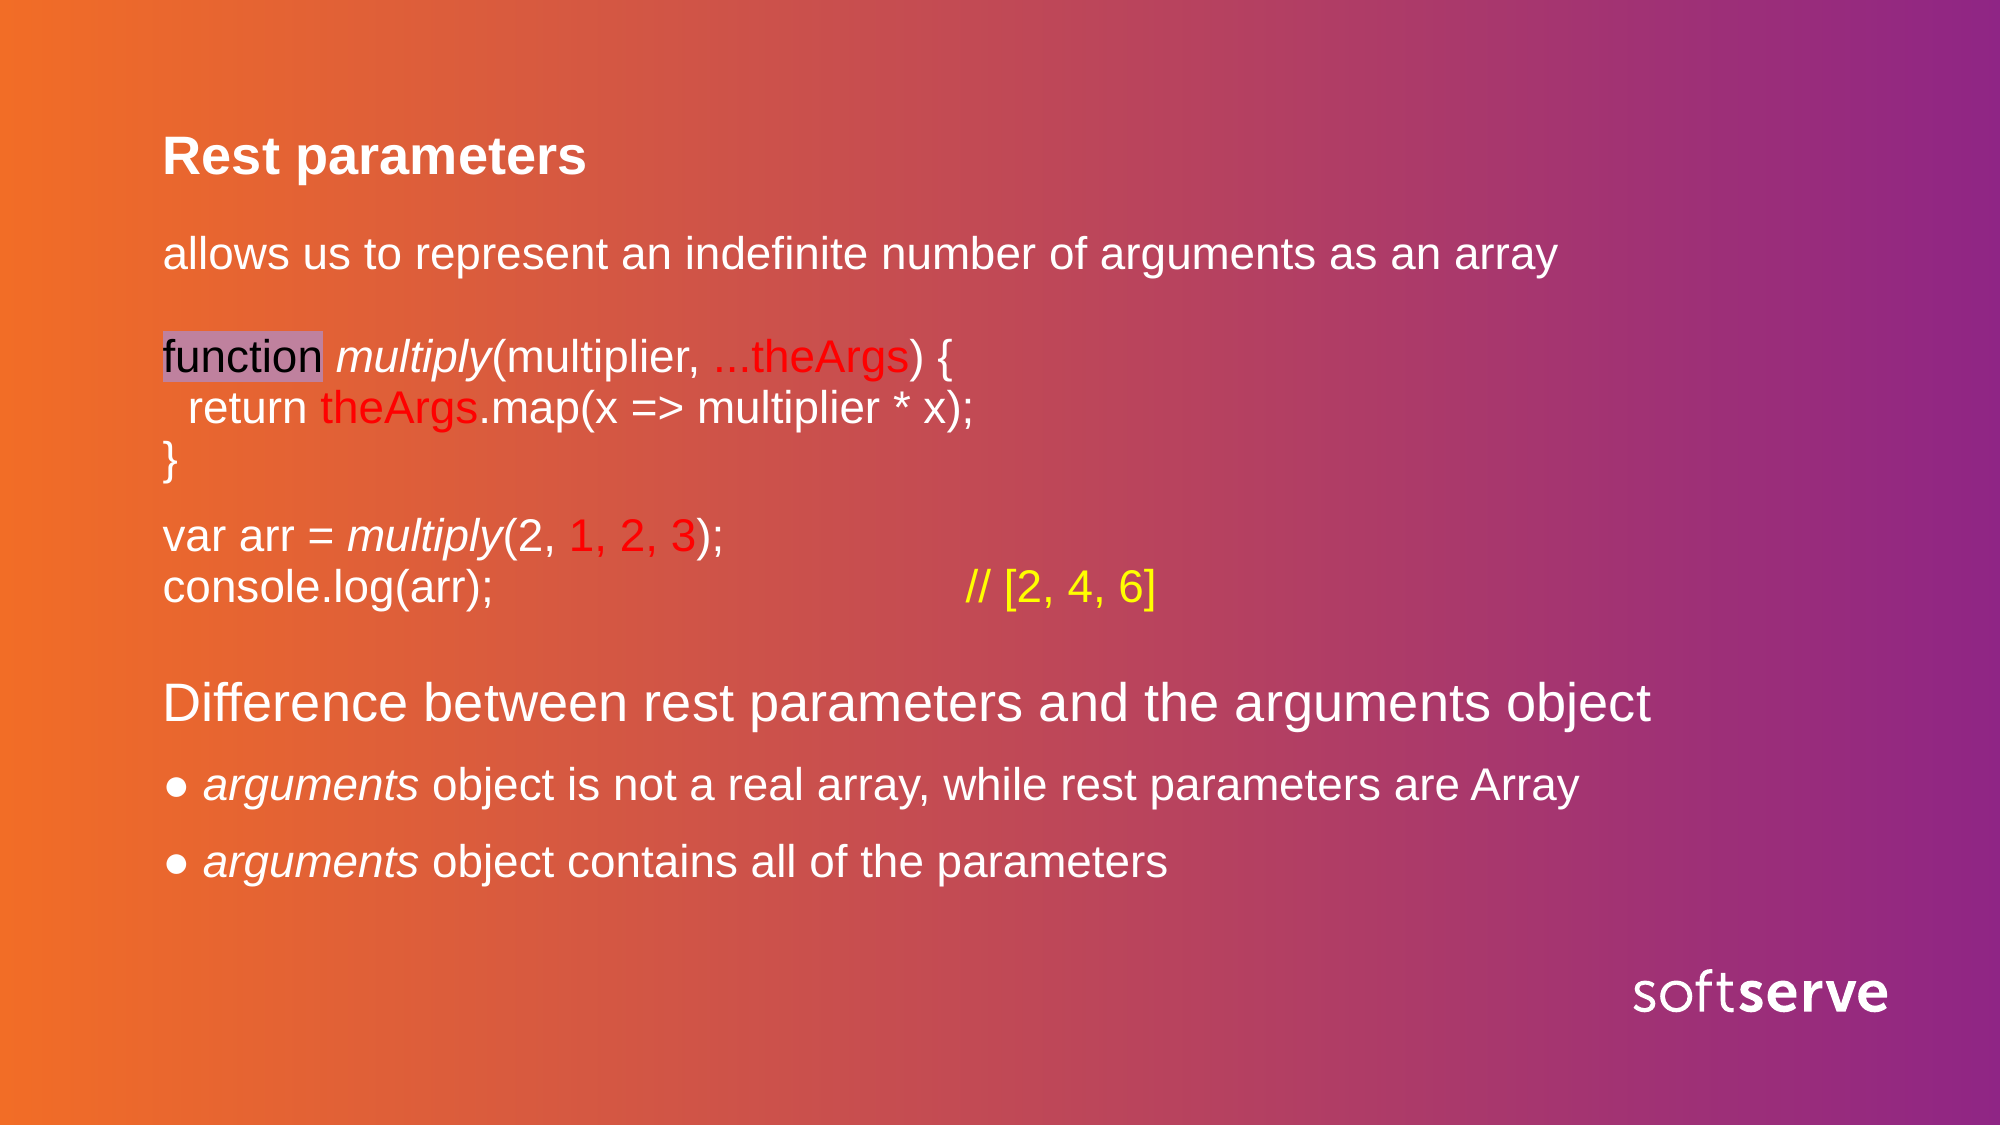

Rest parameters
allows us to represent an indefinite number of arguments as an array
function multiply(multiplier, ...theArgs) {
 return theArgs.map(x => multiplier * x);
}
var arr = multiply(2, 1, 2, 3);
console.log(arr); // [2, 4, 6]
Difference between rest parameters and the arguments object
● arguments object is not a real array, while rest parameters are Array
● arguments object contains all of the parameters